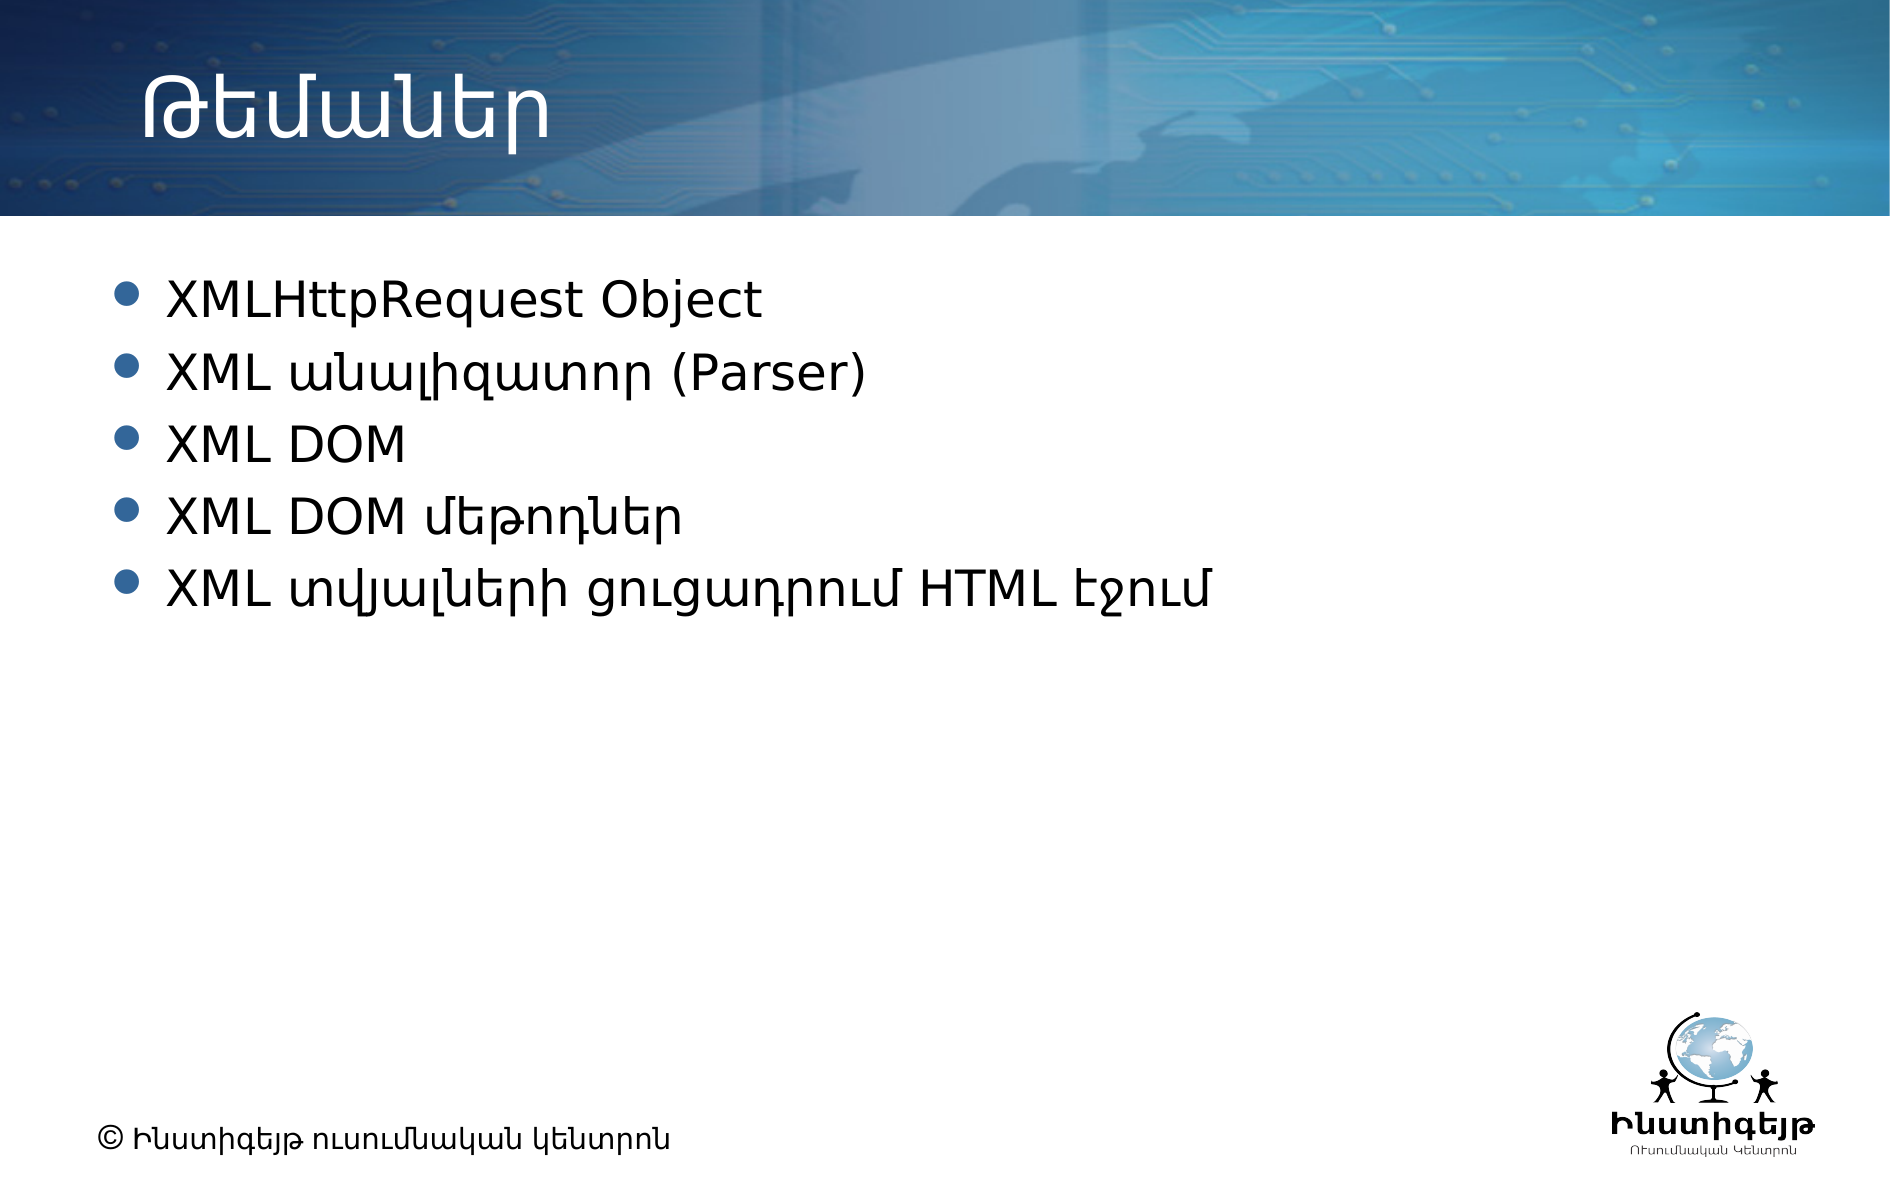

Թեմաներ
# XMLHttpRequest Object
XML անալիզատոր (Parser)
XML DOM
XML DOM մեթոդներ
XML տվյալների ցուցադրում HTML էջում